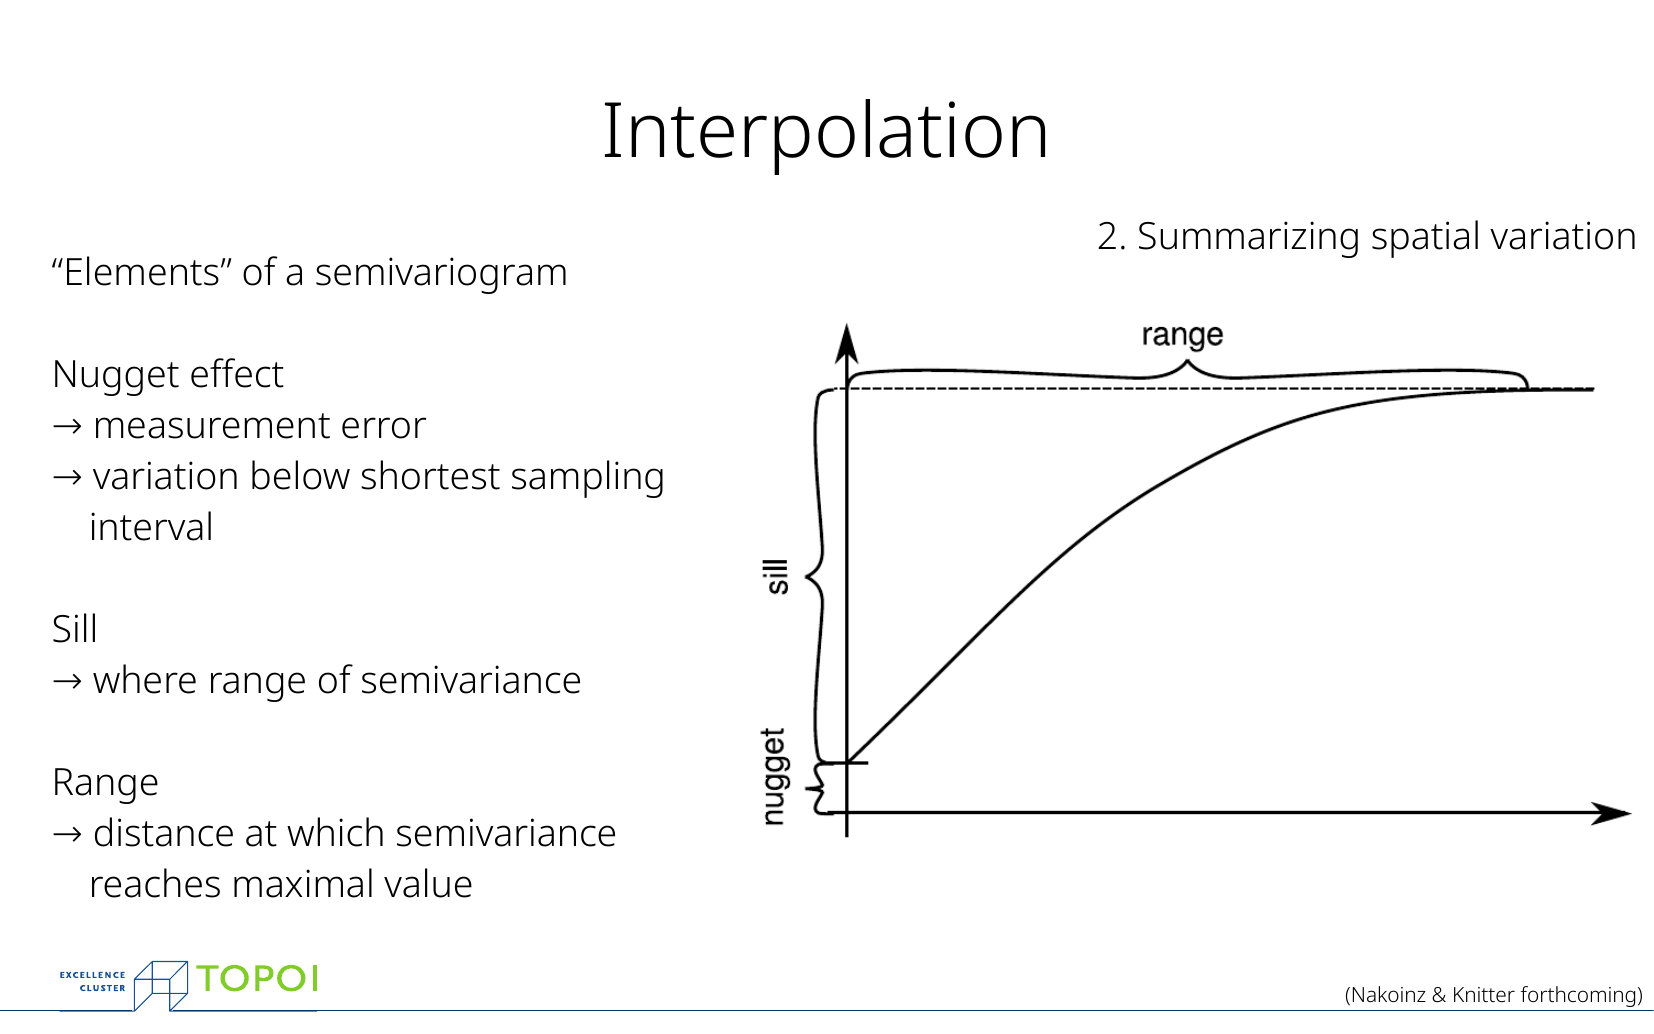

# Interpolation
2. Summarizing spatial variation
“Elements” of a semivariogram
Nugget effect
→ measurement error
→ variation below shortest sampling 	interval
Sill
→ where range of semivariance
Range
→ distance at which semivariance
	reaches maximal value
(Nakoinz & Knitter forthcoming)